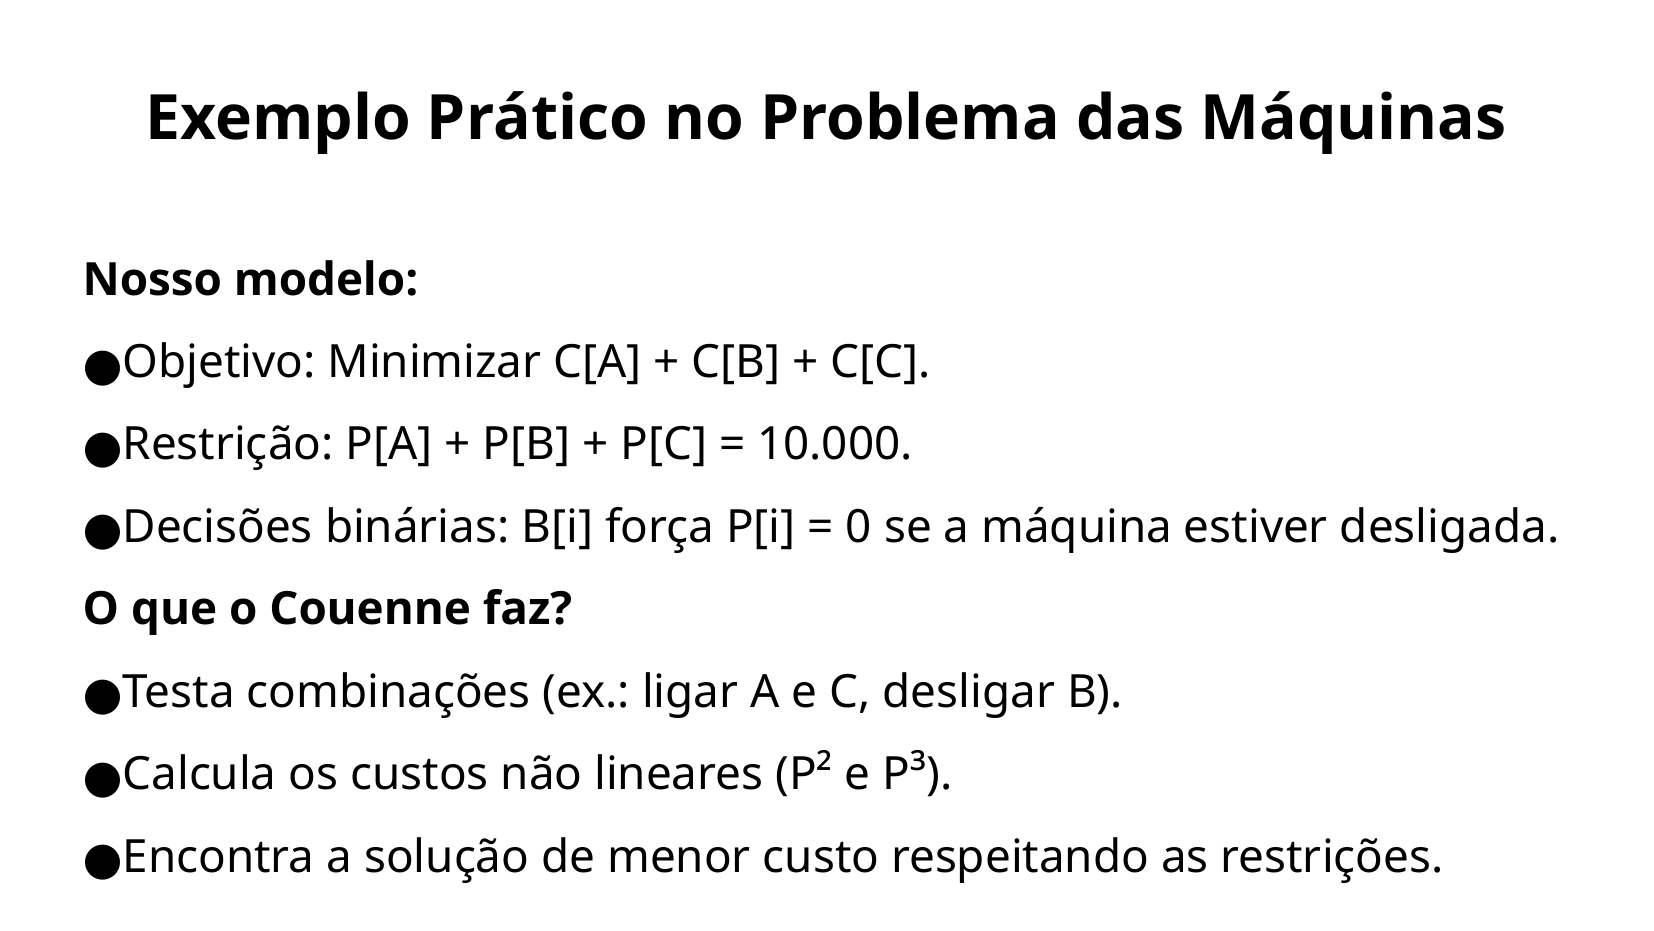

Exemplo Prático no Problema das Máquinas
Nosso modelo:
Objetivo: Minimizar C[A] + C[B] + C[C].
Restrição: P[A] + P[B] + P[C] = 10.000.
Decisões binárias: B[i] força P[i] = 0 se a máquina estiver desligada.
O que o Couenne faz?
Testa combinações (ex.: ligar A e C, desligar B).
Calcula os custos não lineares (P² e P³).
Encontra a solução de menor custo respeitando as restrições.